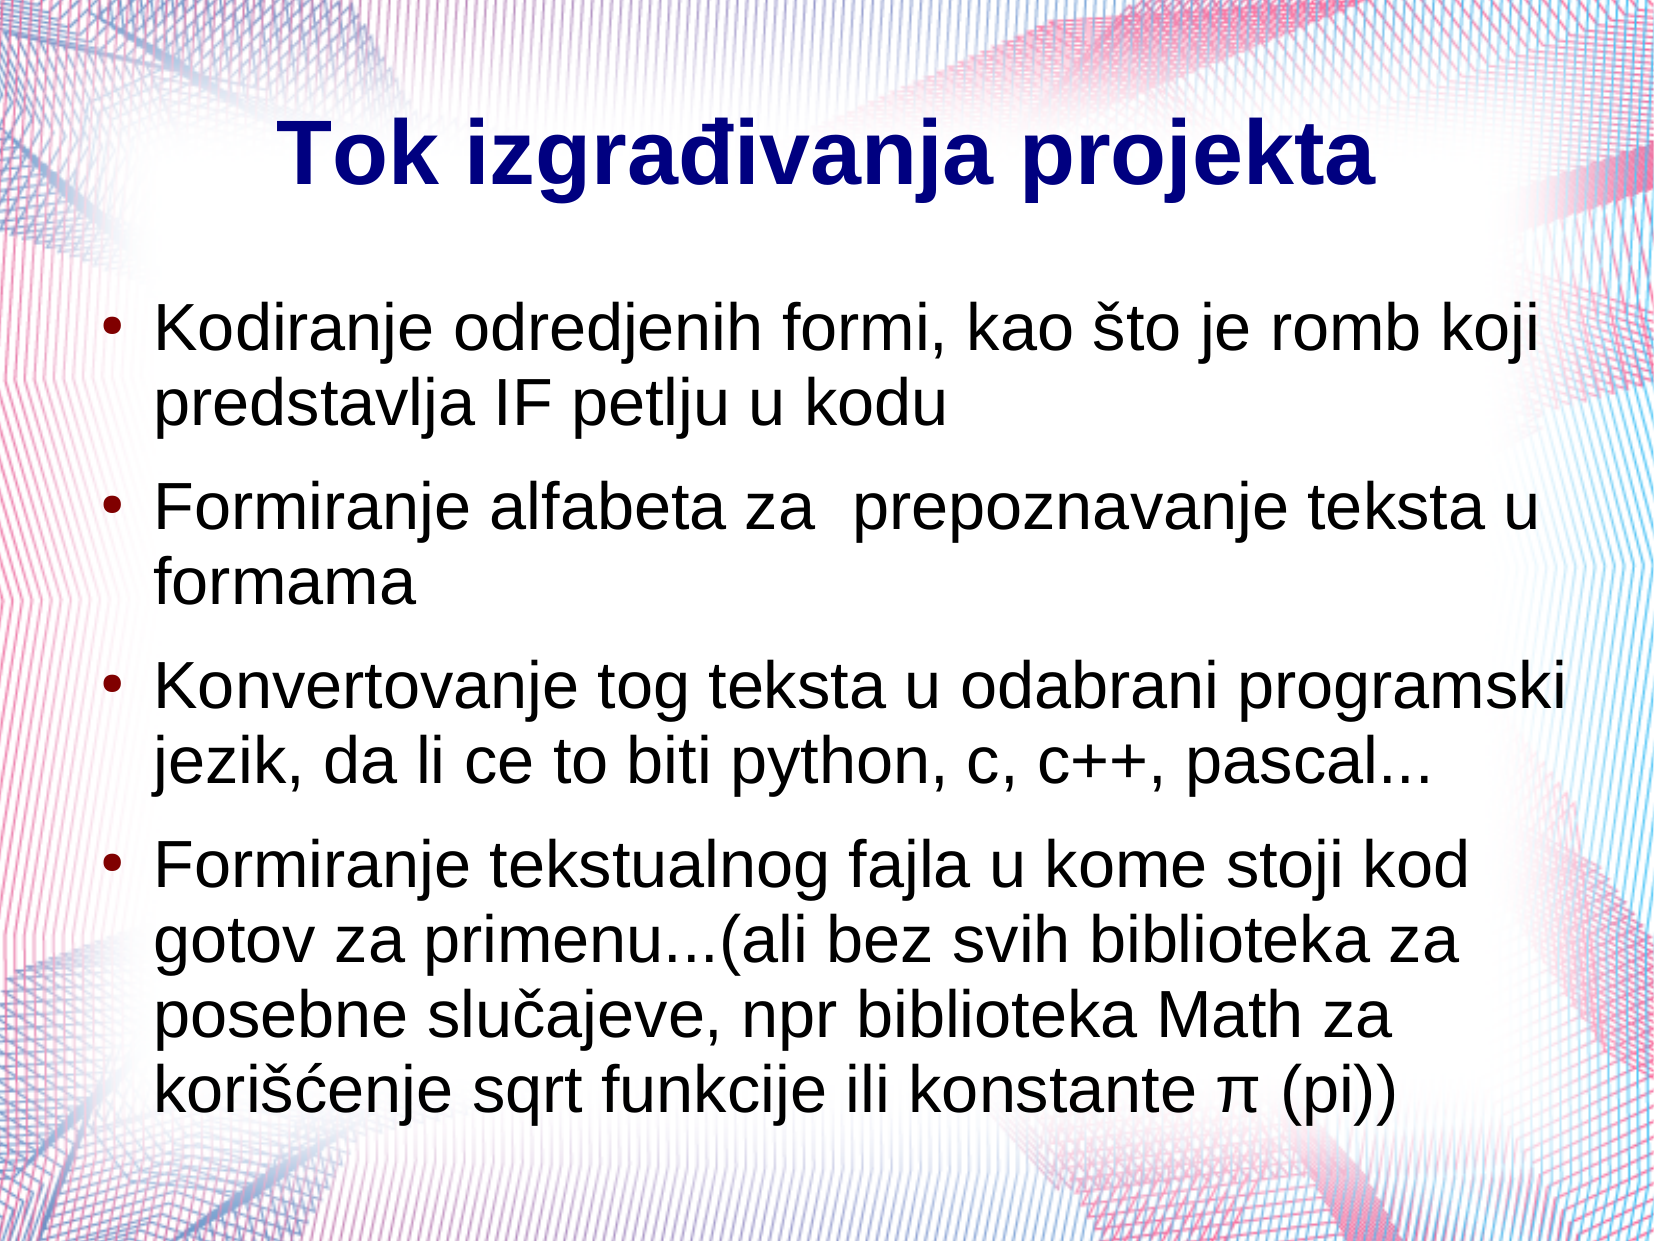

# Tok izgrađivanja projekta
Kodiranje odredjenih formi, kao što je romb koji predstavlja IF petlju u kodu
Formiranje alfabeta za prepoznavanje teksta u formama
Konvertovanje tog teksta u odabrani programski jezik, da li ce to biti python, c, c++, pascal...
Formiranje tekstualnog fajla u kome stoji kod gotov za primenu...(ali bez svih biblioteka za posebne slučajeve, npr biblioteka Math za korišćenje sqrt funkcije ili konstante π (pi))